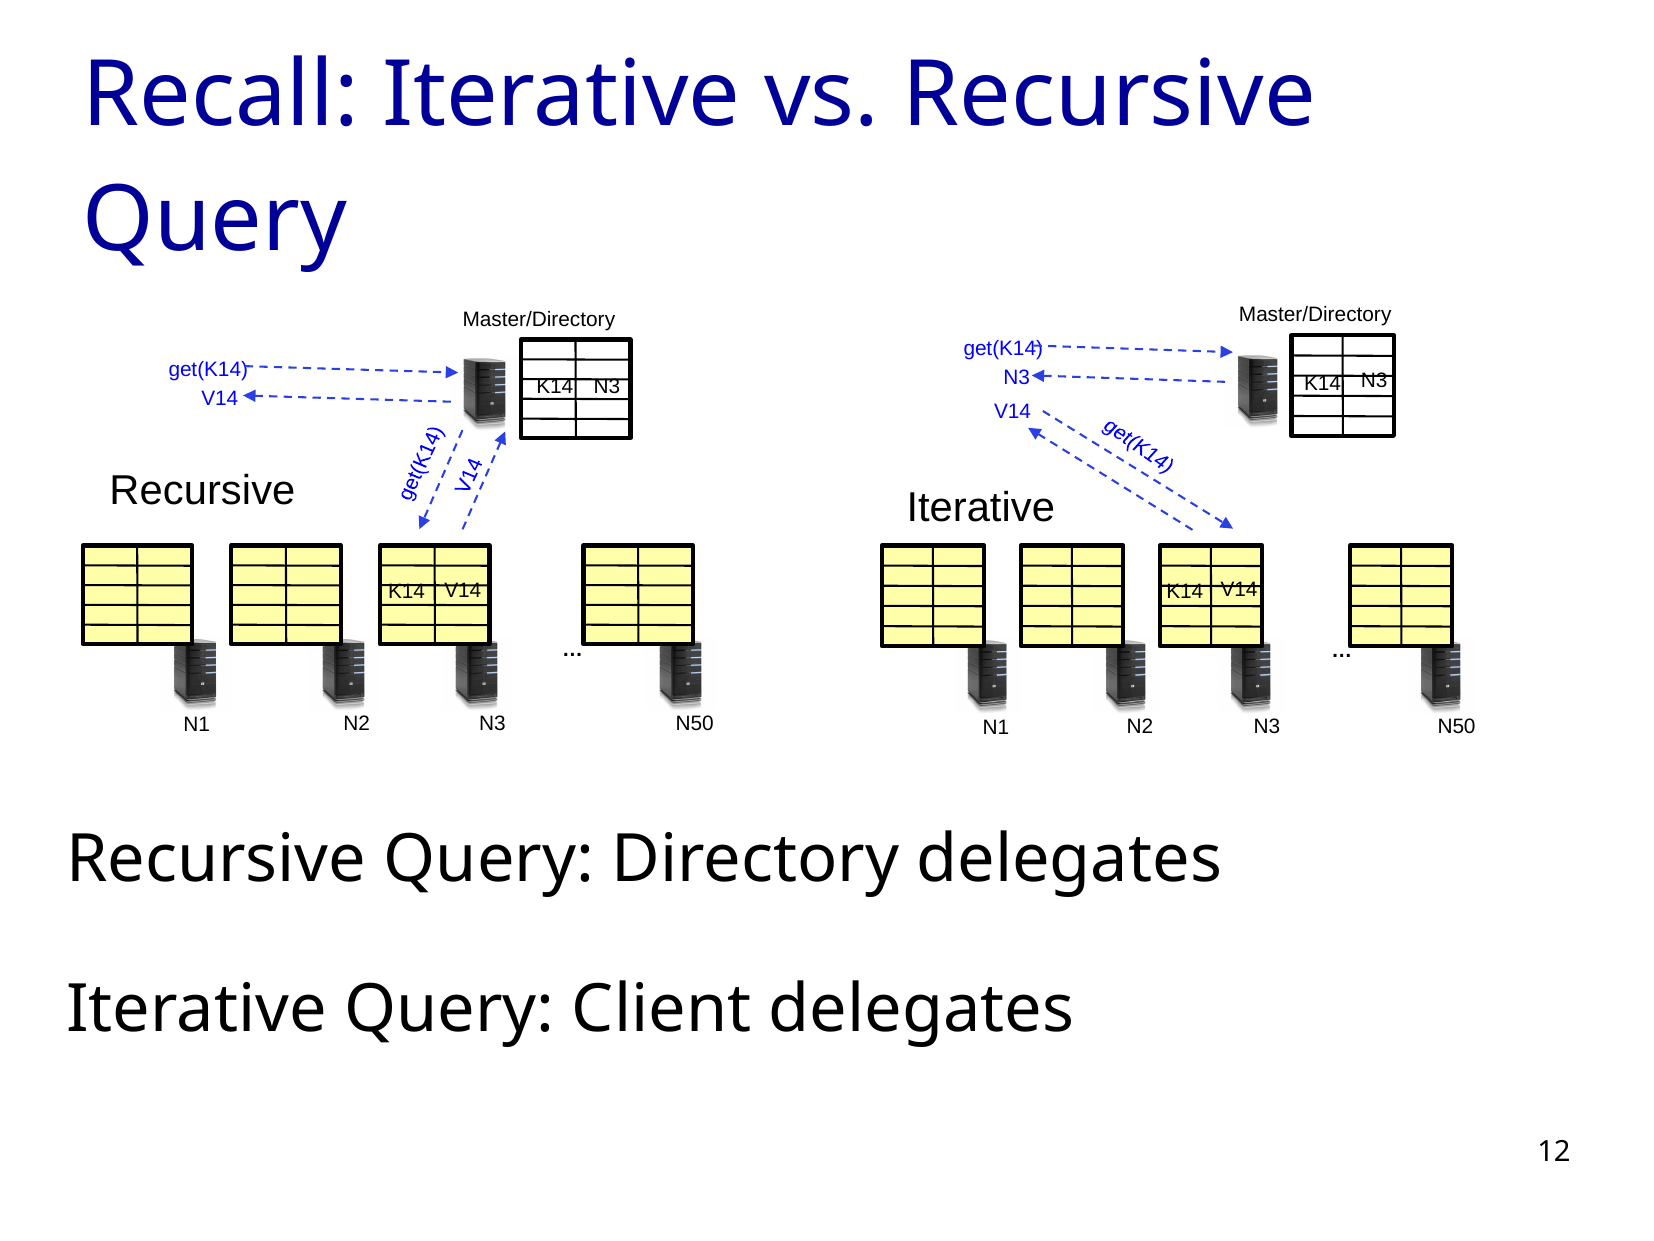

# Recall: Iterative vs. Recursive Query
Master/Directory
get(K14)
N3
N3
K14
V14
get(K14)
V14
K14
…
N2
N3
N50
N1
Master/Directory
get(K14)
K14
N3
V14
get(K14)
V14
V14
K14
…
N2
N3
N50
N1
Recursive
Iterative
Recursive Query: Directory delegates
Iterative Query: Client delegates
12